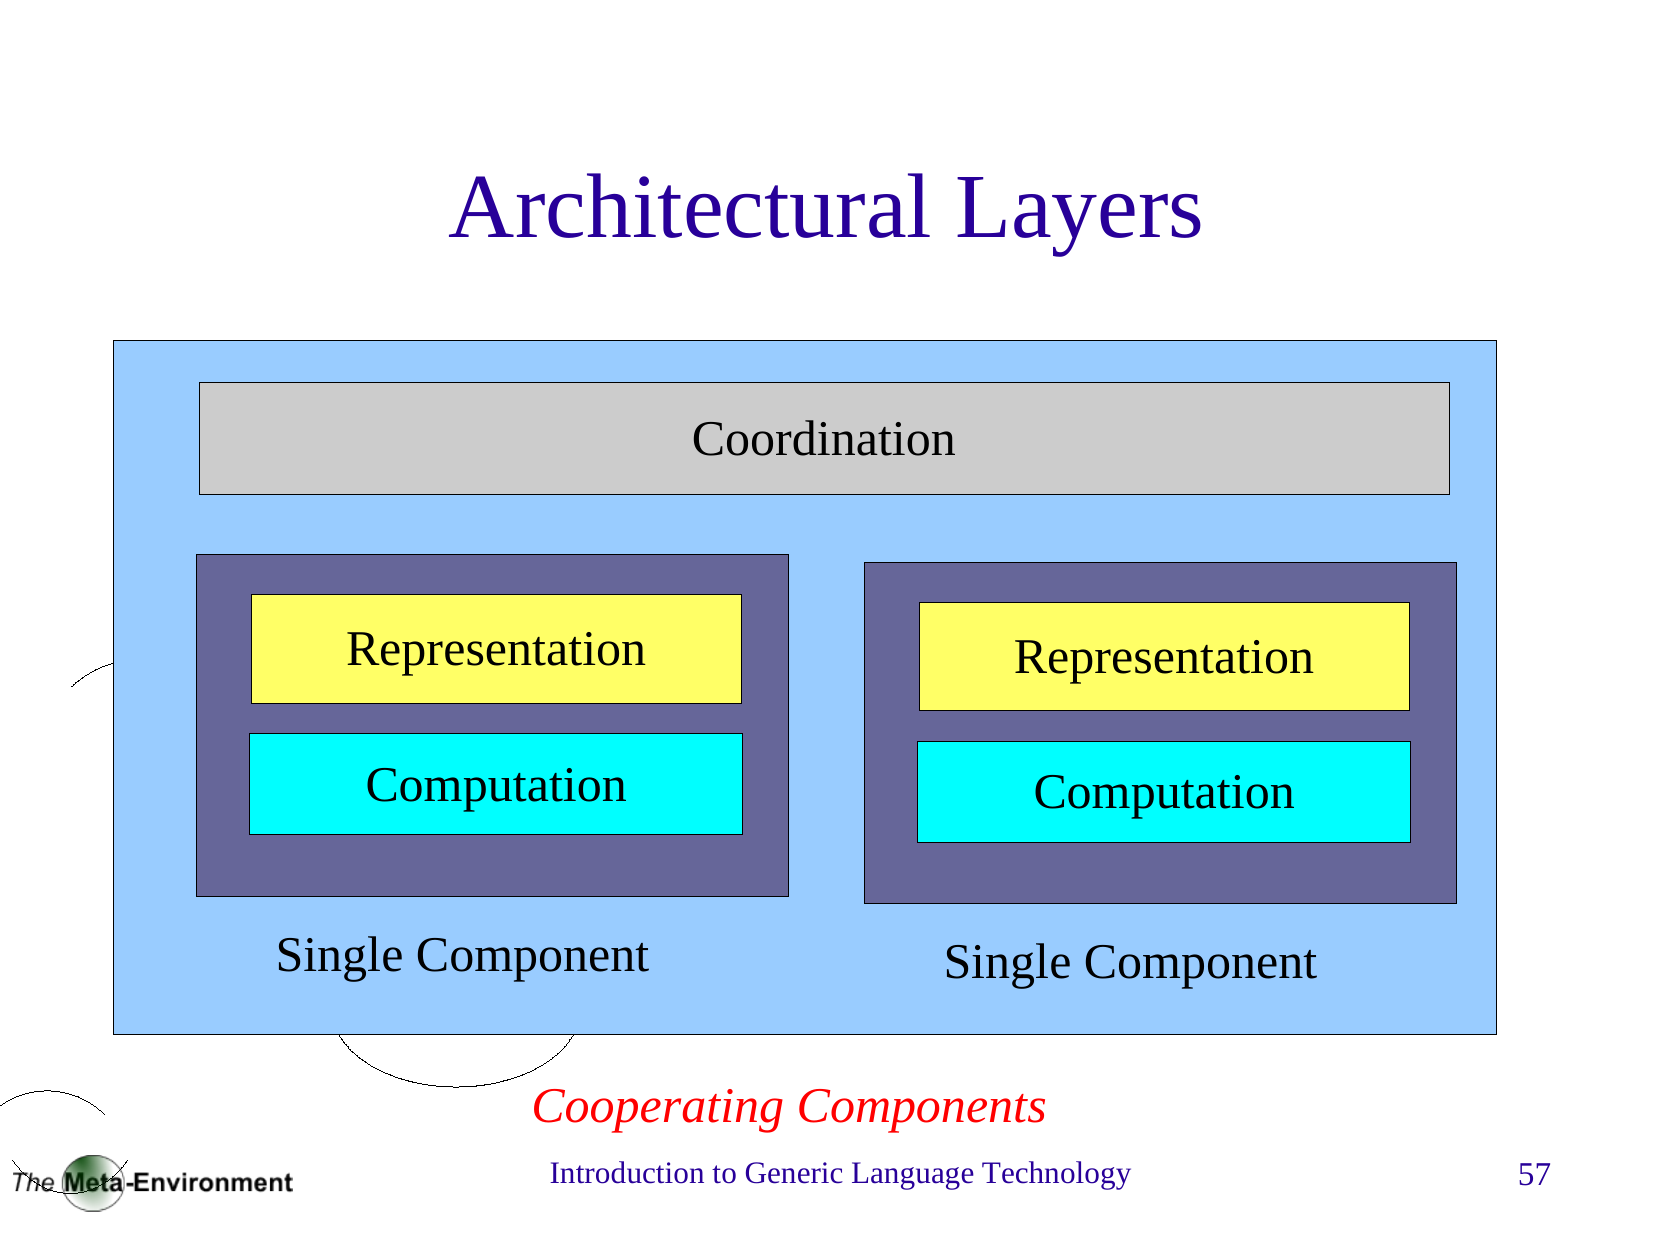

# Architectural Layers
Cooperating Components
Coordination
Single Component
Representation
Computation
Single Component
Representation
Computation